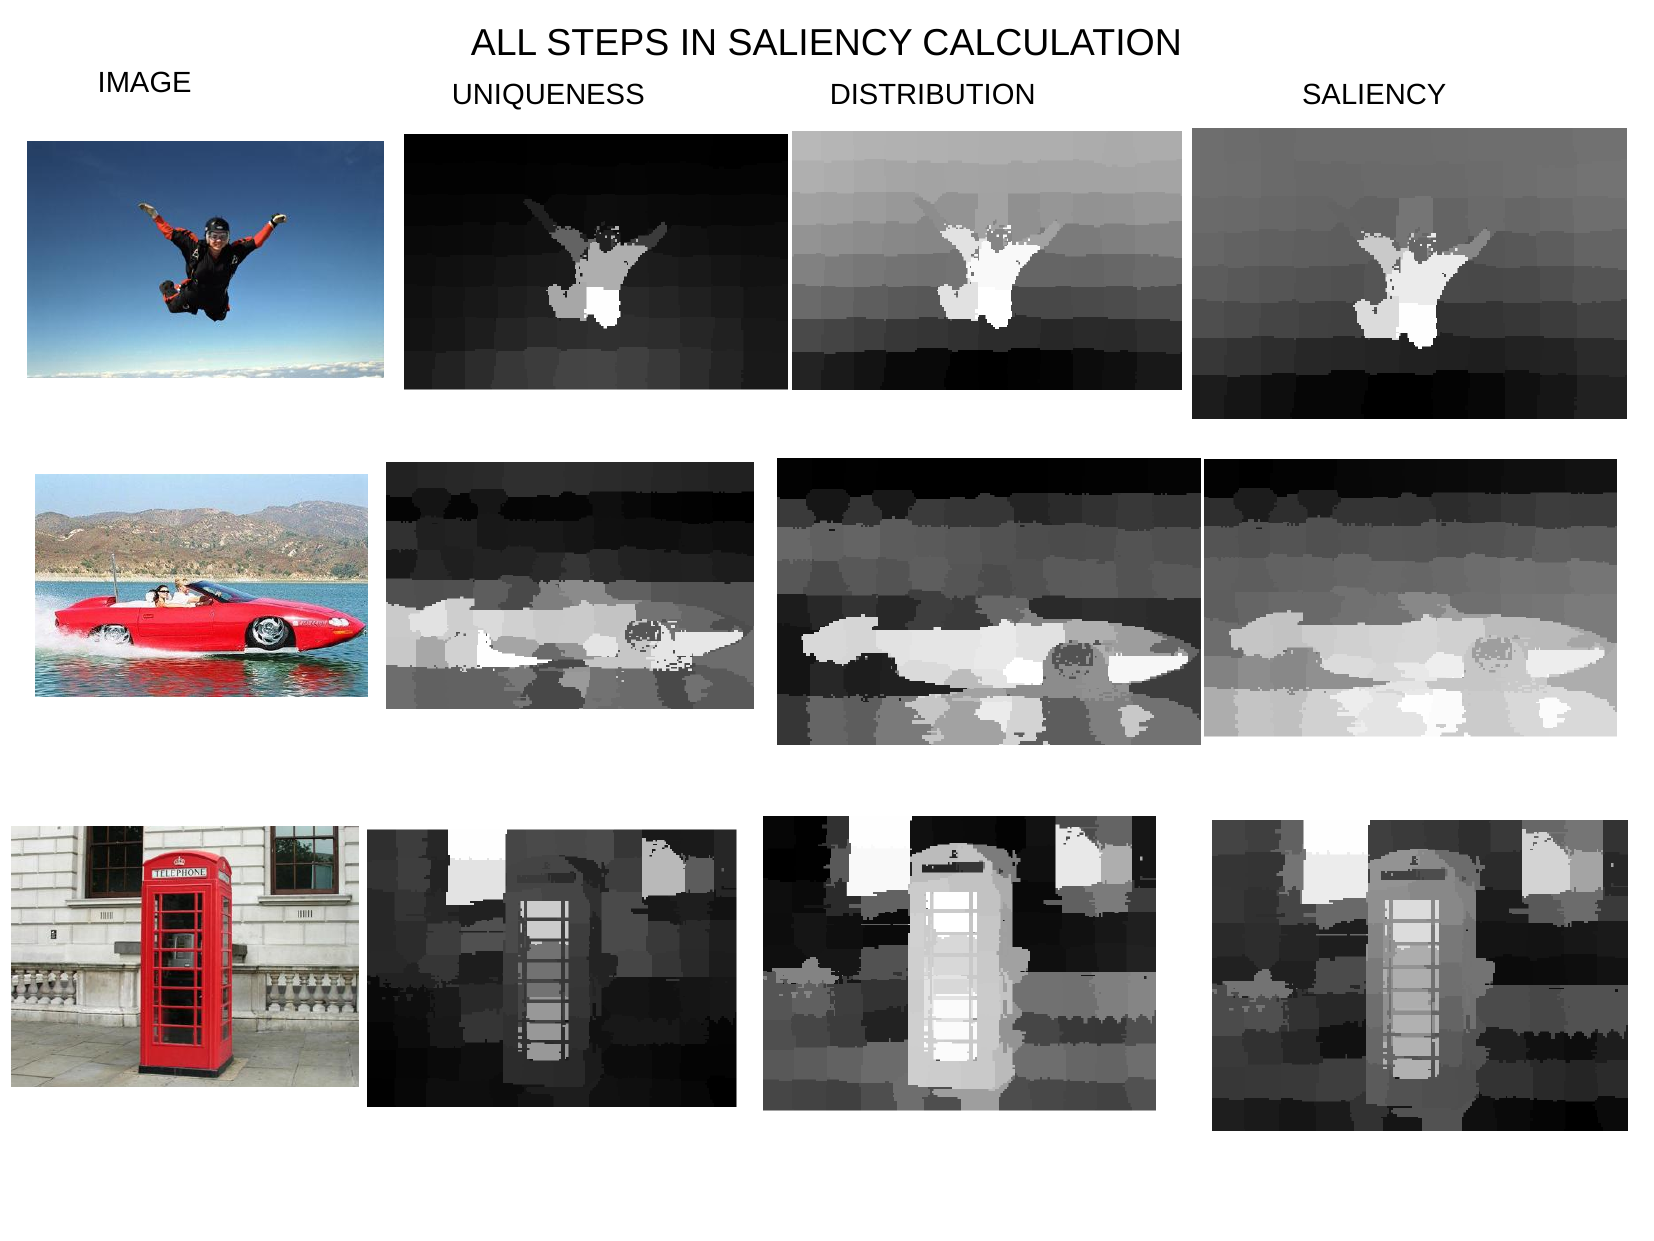

# ALL STEPS IN SALIENCY CALCULATION
IMAGE
UNIQUENESS
DISTRIBUTION
SALIENCY